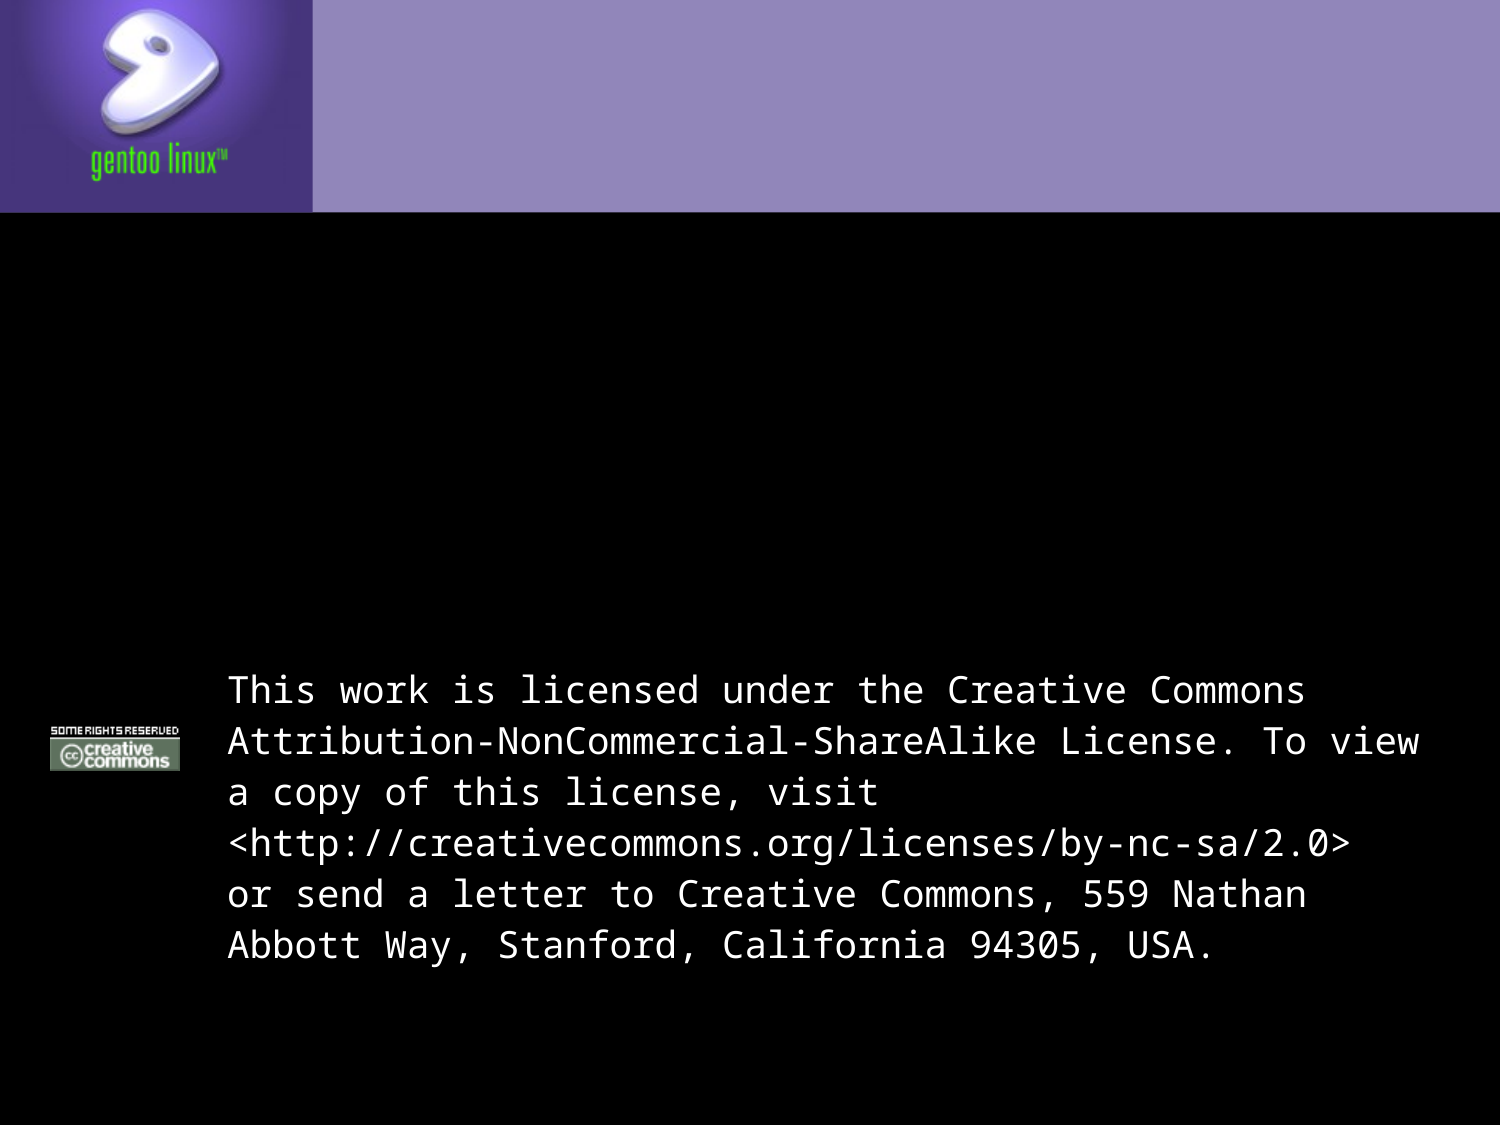

This work is licensed under the Creative Commons Attribution-NonCommercial-ShareAlike License. To view a copy of this license, visit <http://creativecommons.org/licenses/by-nc-sa/2.0>
or send a letter to Creative Commons, 559 Nathan Abbott Way, Stanford, California 94305, USA.